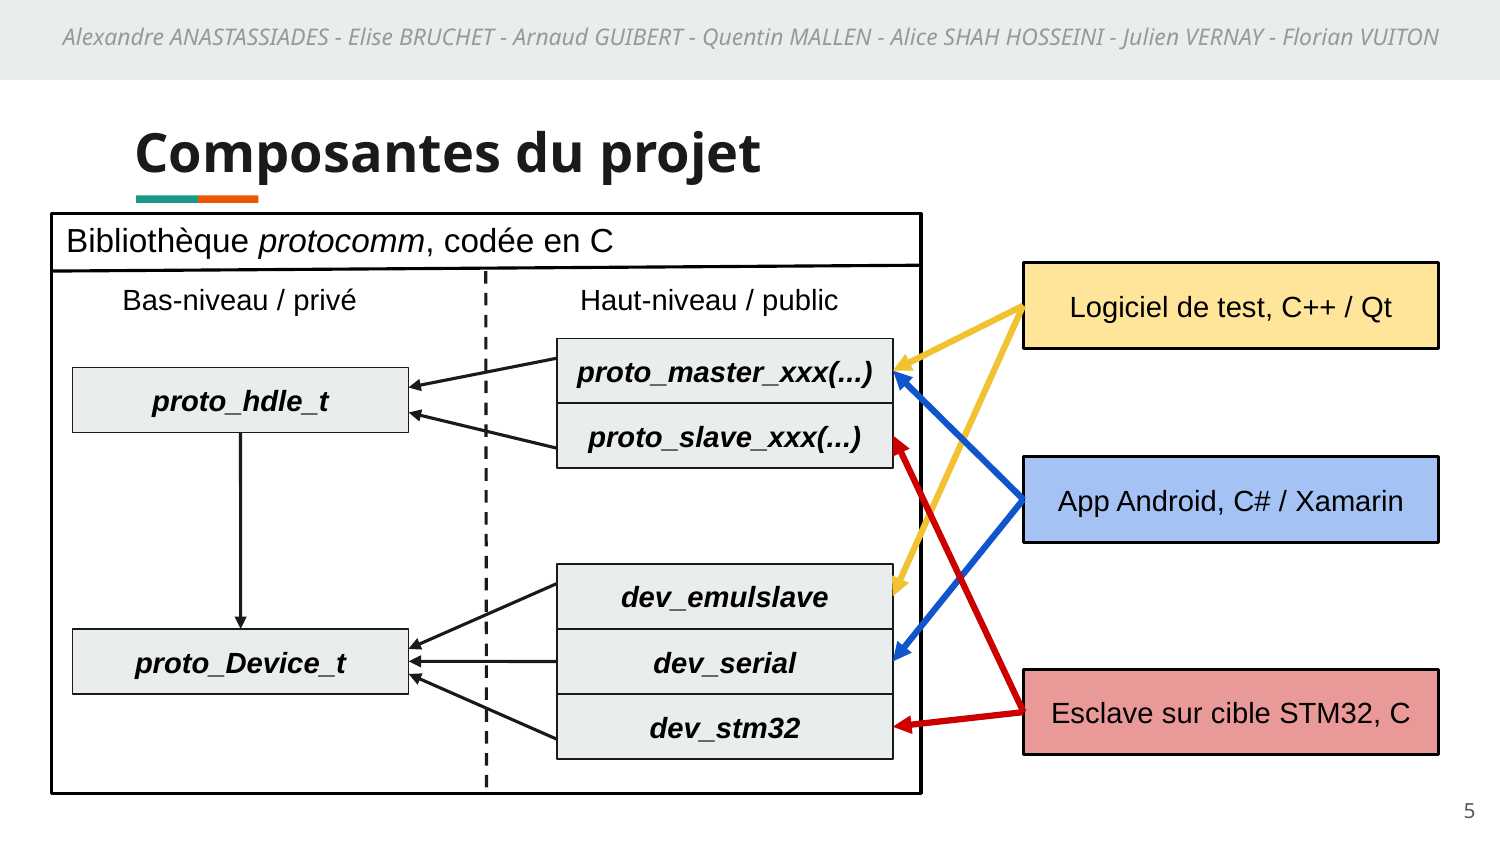

Alexandre ANASTASSIADES - Elise BRUCHET - Arnaud GUIBERT - Quentin MALLEN - Alice SHAH HOSSEINI - Julien VERNAY - Florian VUITON
# Composantes du projet
Bibliothèque protocomm, codée en C
Logiciel de test, C++ / Qt
Bas-niveau / privé
Haut-niveau / public
proto_master_xxx(...)
proto_hdle_t
proto_slave_xxx(...)
App Android, C# / Xamarin
dev_emulslave
proto_Device_t
dev_serial
Esclave sur cible STM32, C
dev_stm32